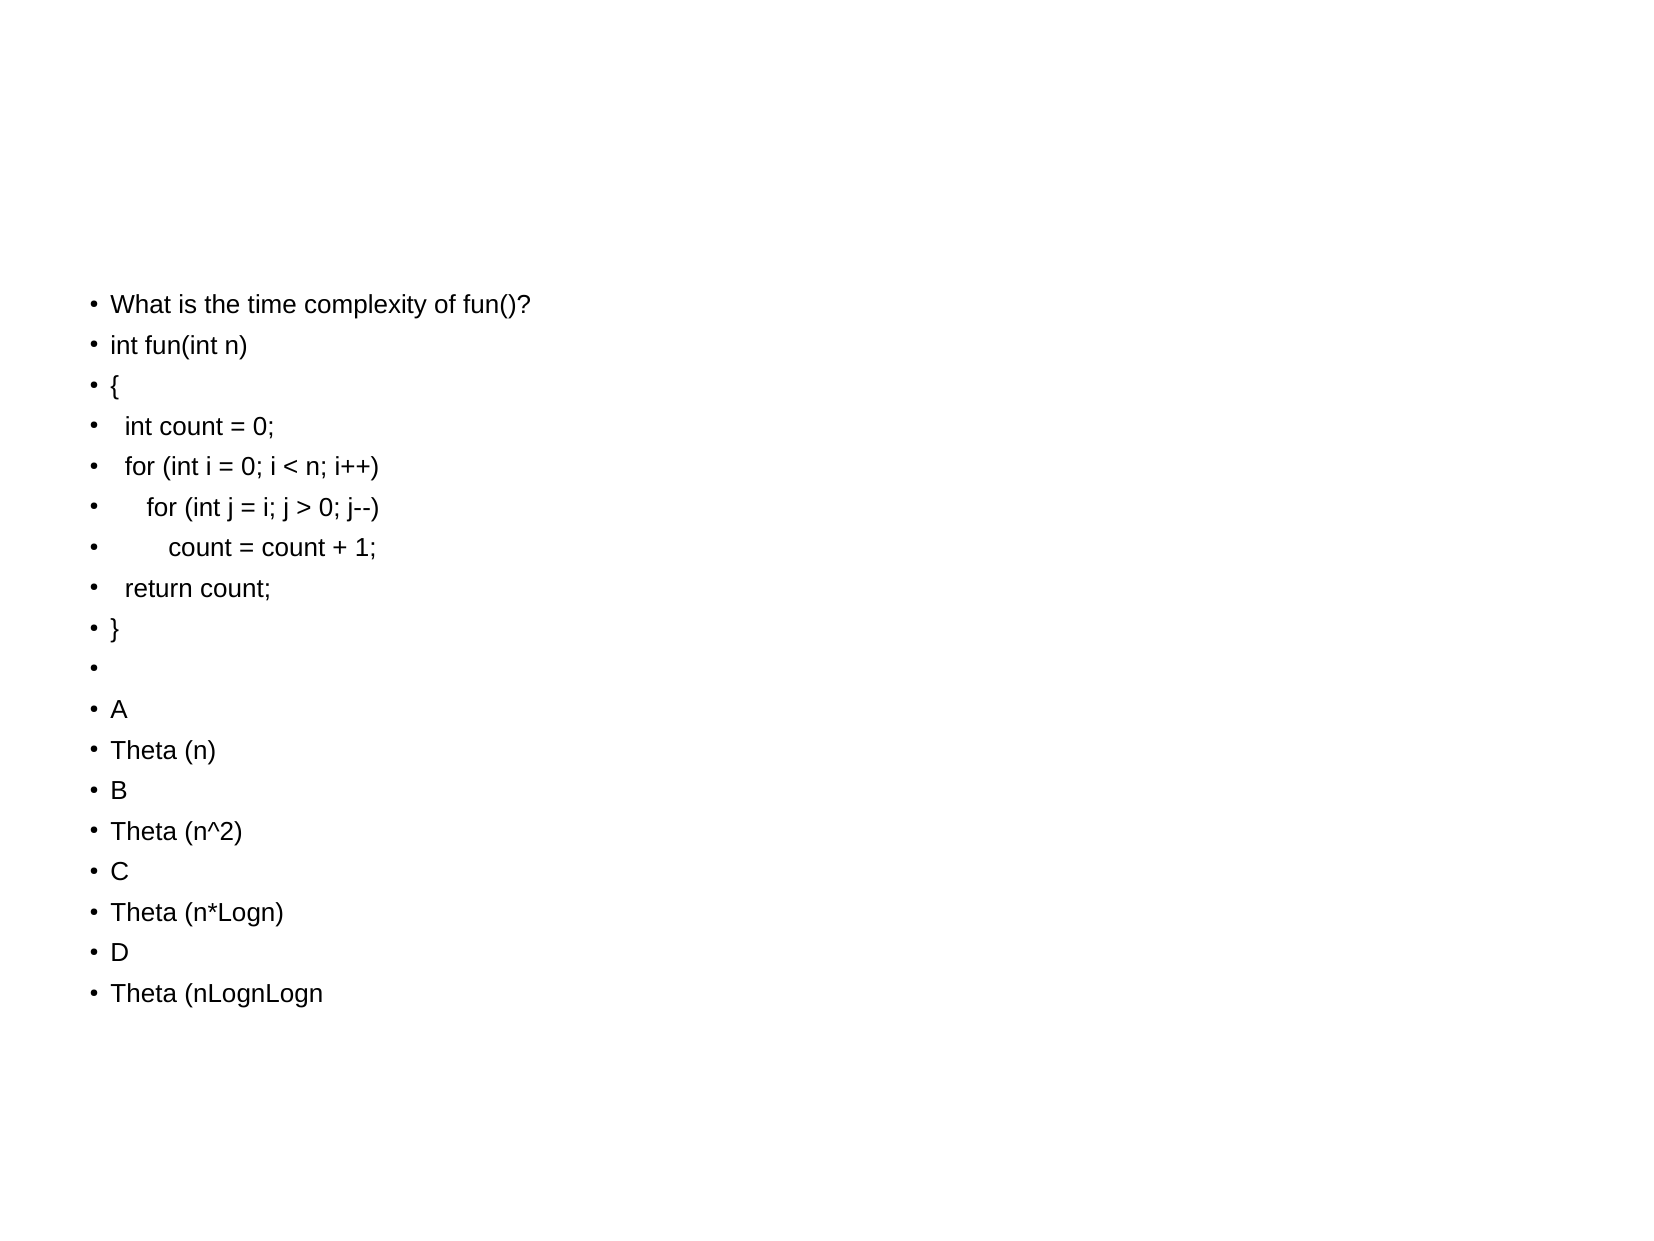

#
What is the time complexity of fun()?
int fun(int n)
{
 int count = 0;
 for (int i = 0; i < n; i++)
 for (int j = i; j > 0; j--)
 count = count + 1;
 return count;
}
A
Theta (n)
B
Theta (n^2)
C
Theta (n*Logn)
D
Theta (nLognLogn